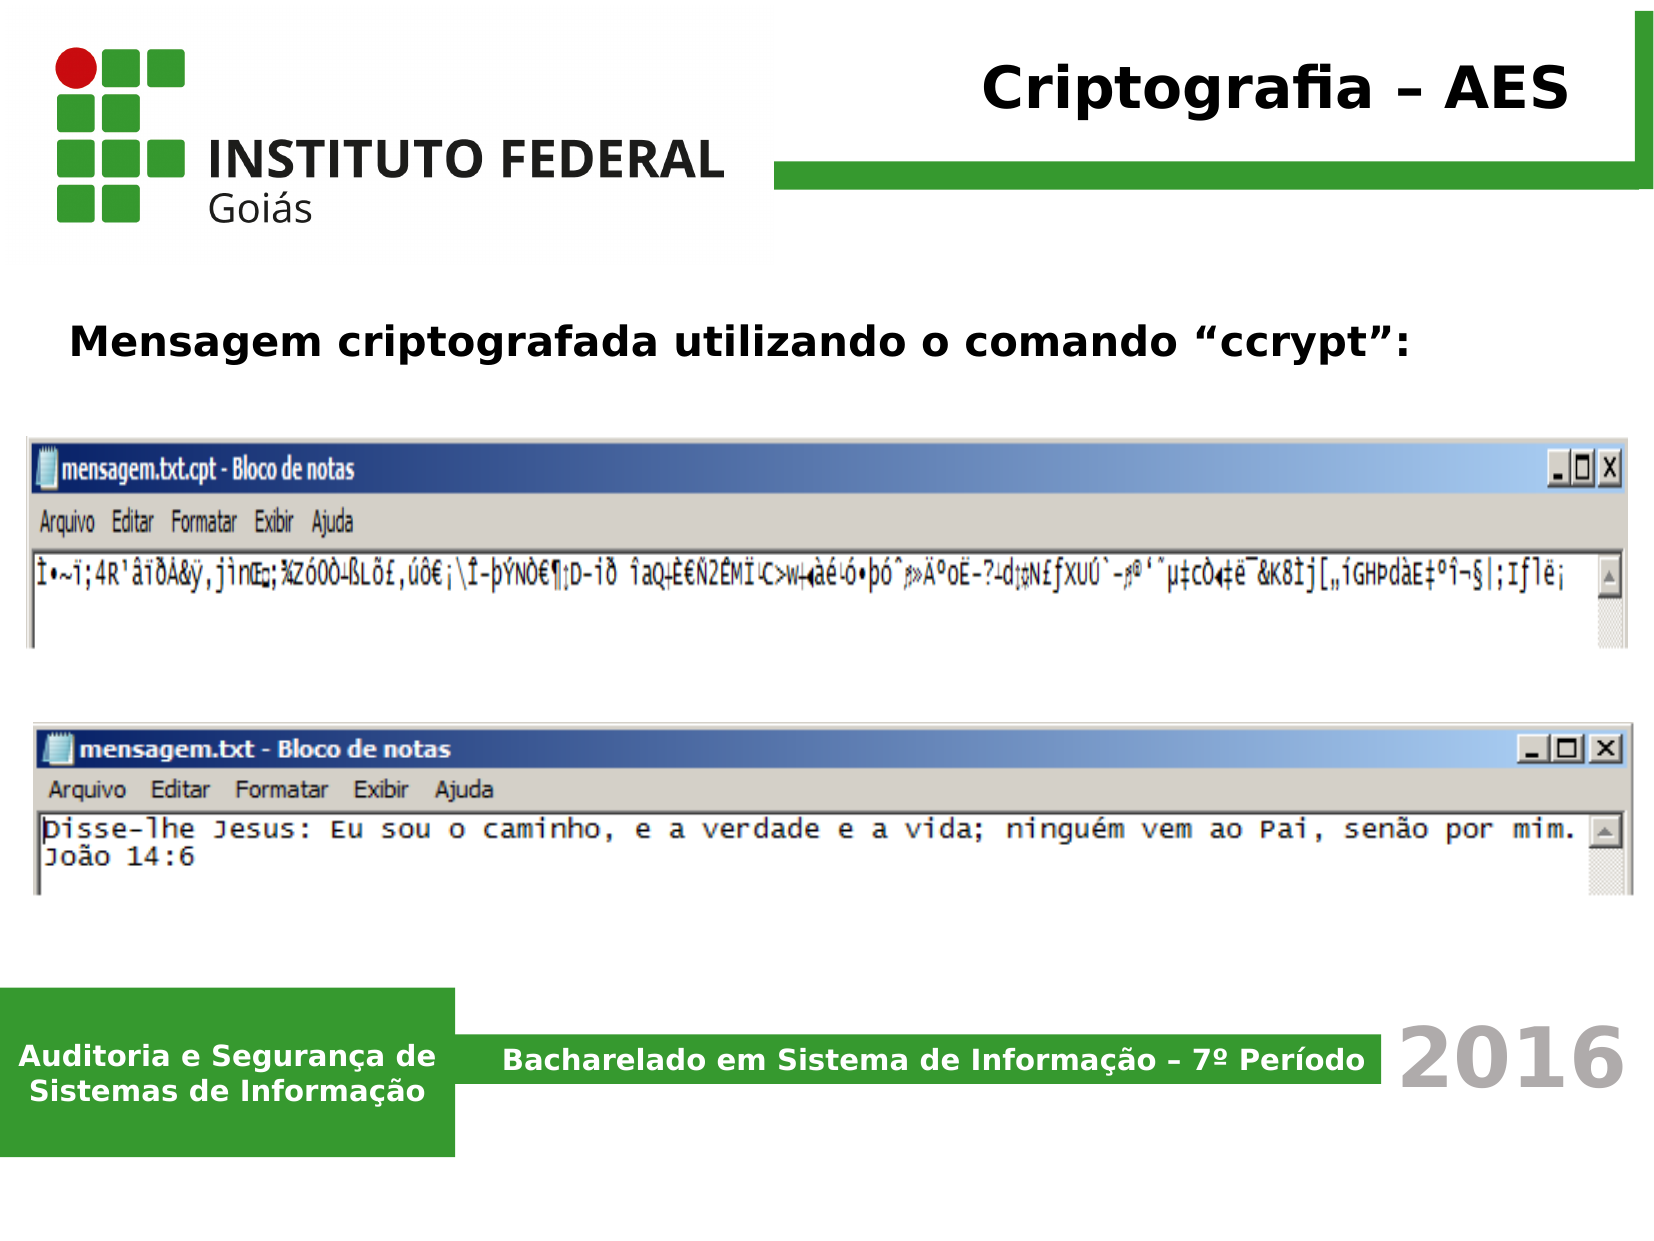

Criptografia – AES
Mensagem criptografada utilizando o comando “ccrypt”:
Auditoria e Segurança de Sistemas de Informação
2016
Bacharelado em Sistema de Informação – 7º Período